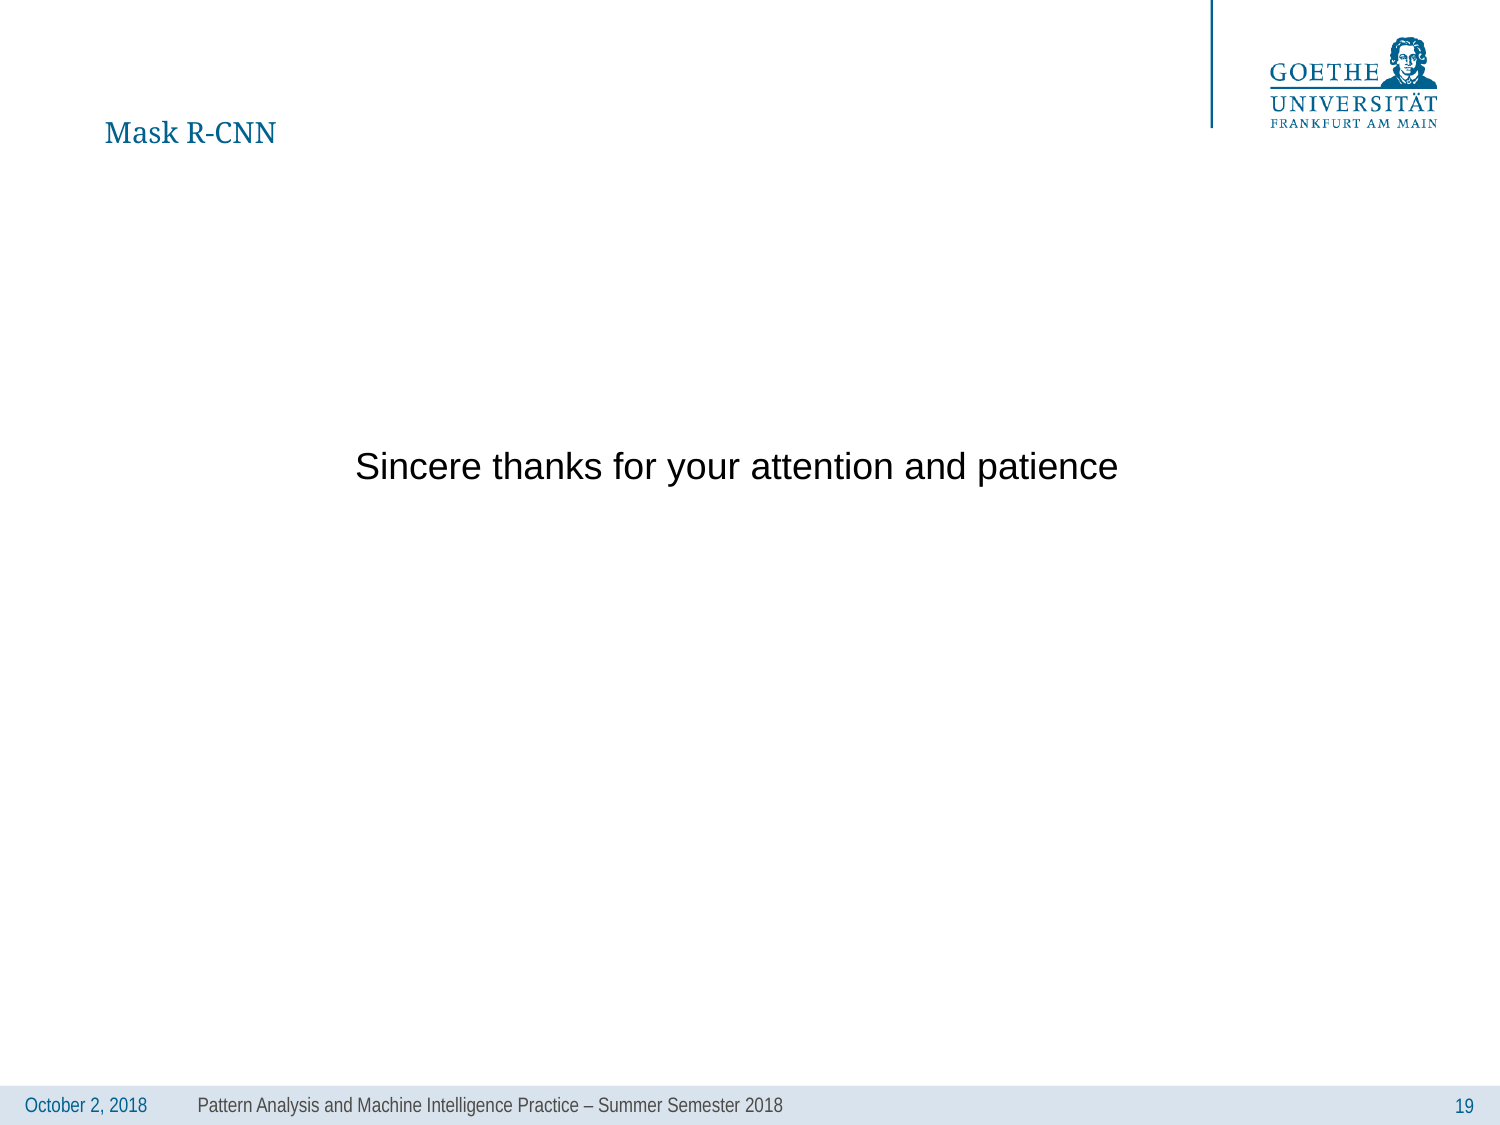

Mask R-CNN
 Sincere thanks for your attention and patience
Pattern Analysis and Machine Intelligence Practice – Summer Semester 2018